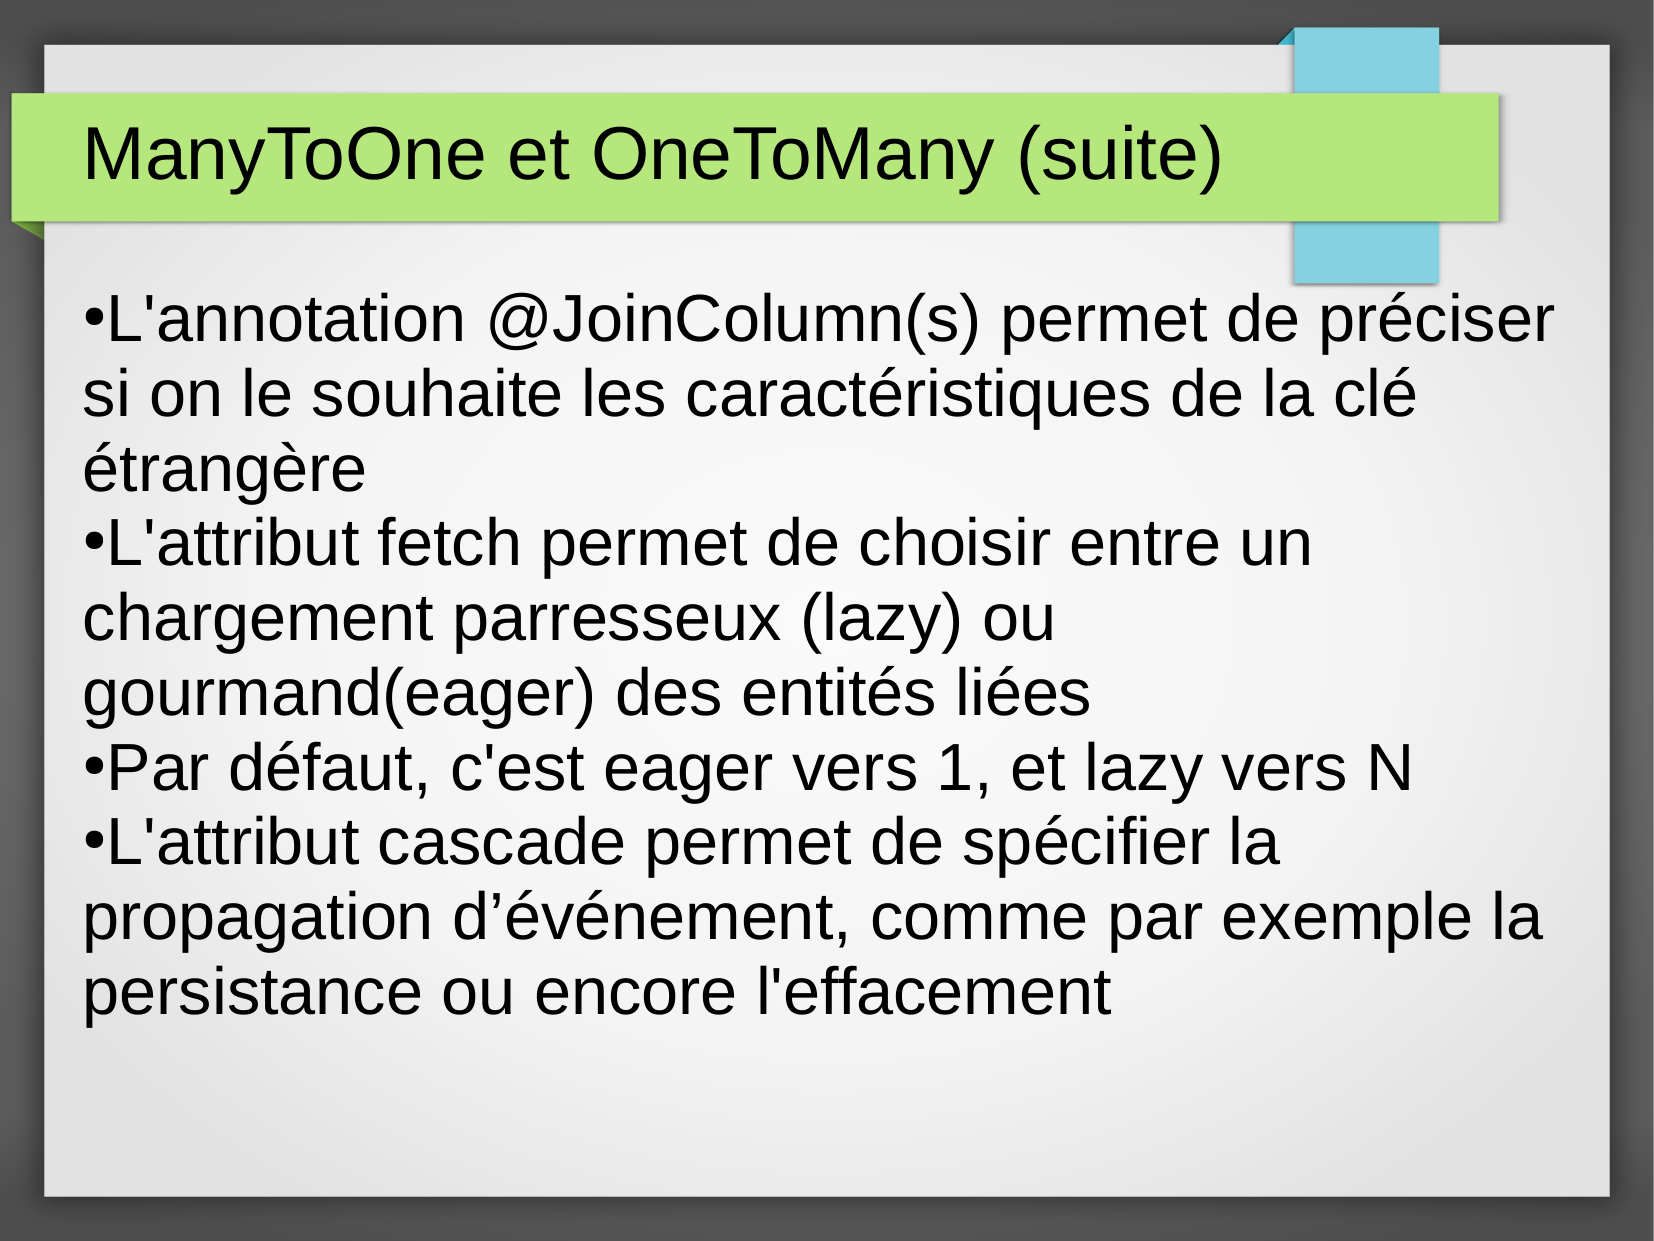

# ManyToOne et OneToMany (suite)
L'annotation @JoinColumn(s) permet de préciser si on le souhaite les caractéristiques de la clé étrangère
L'attribut fetch permet de choisir entre un chargement parresseux (lazy) ou gourmand(eager) des entités liées
Par défaut, c'est eager vers 1, et lazy vers N
L'attribut cascade permet de spécifier la propagation d’événement, comme par exemple la persistance ou encore l'effacement